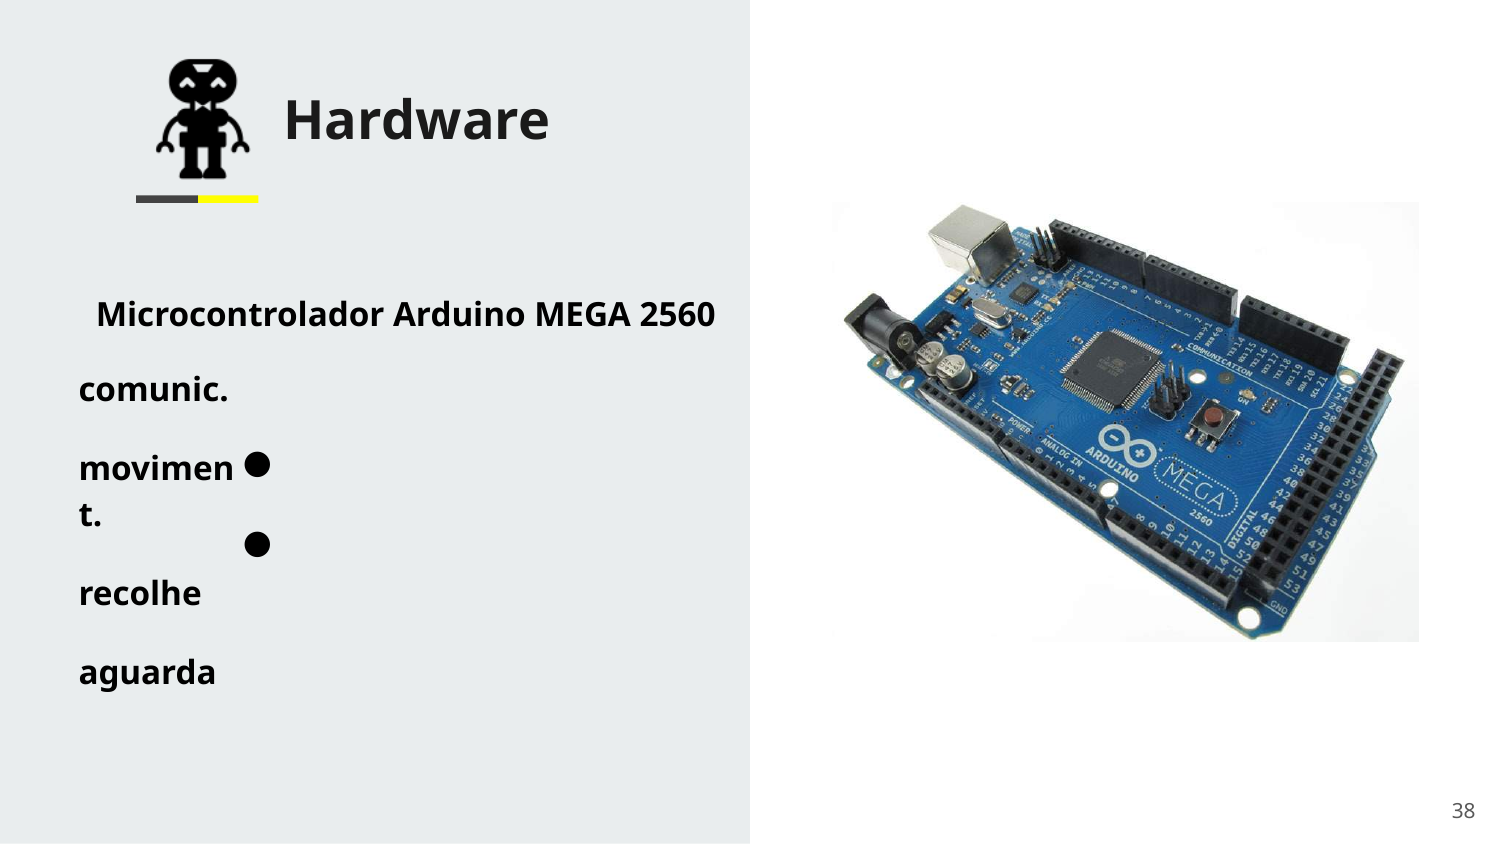

Hardware
# Microcontrolador Arduino MEGA 2560
comunic.
moviment.
recolhe
aguarda